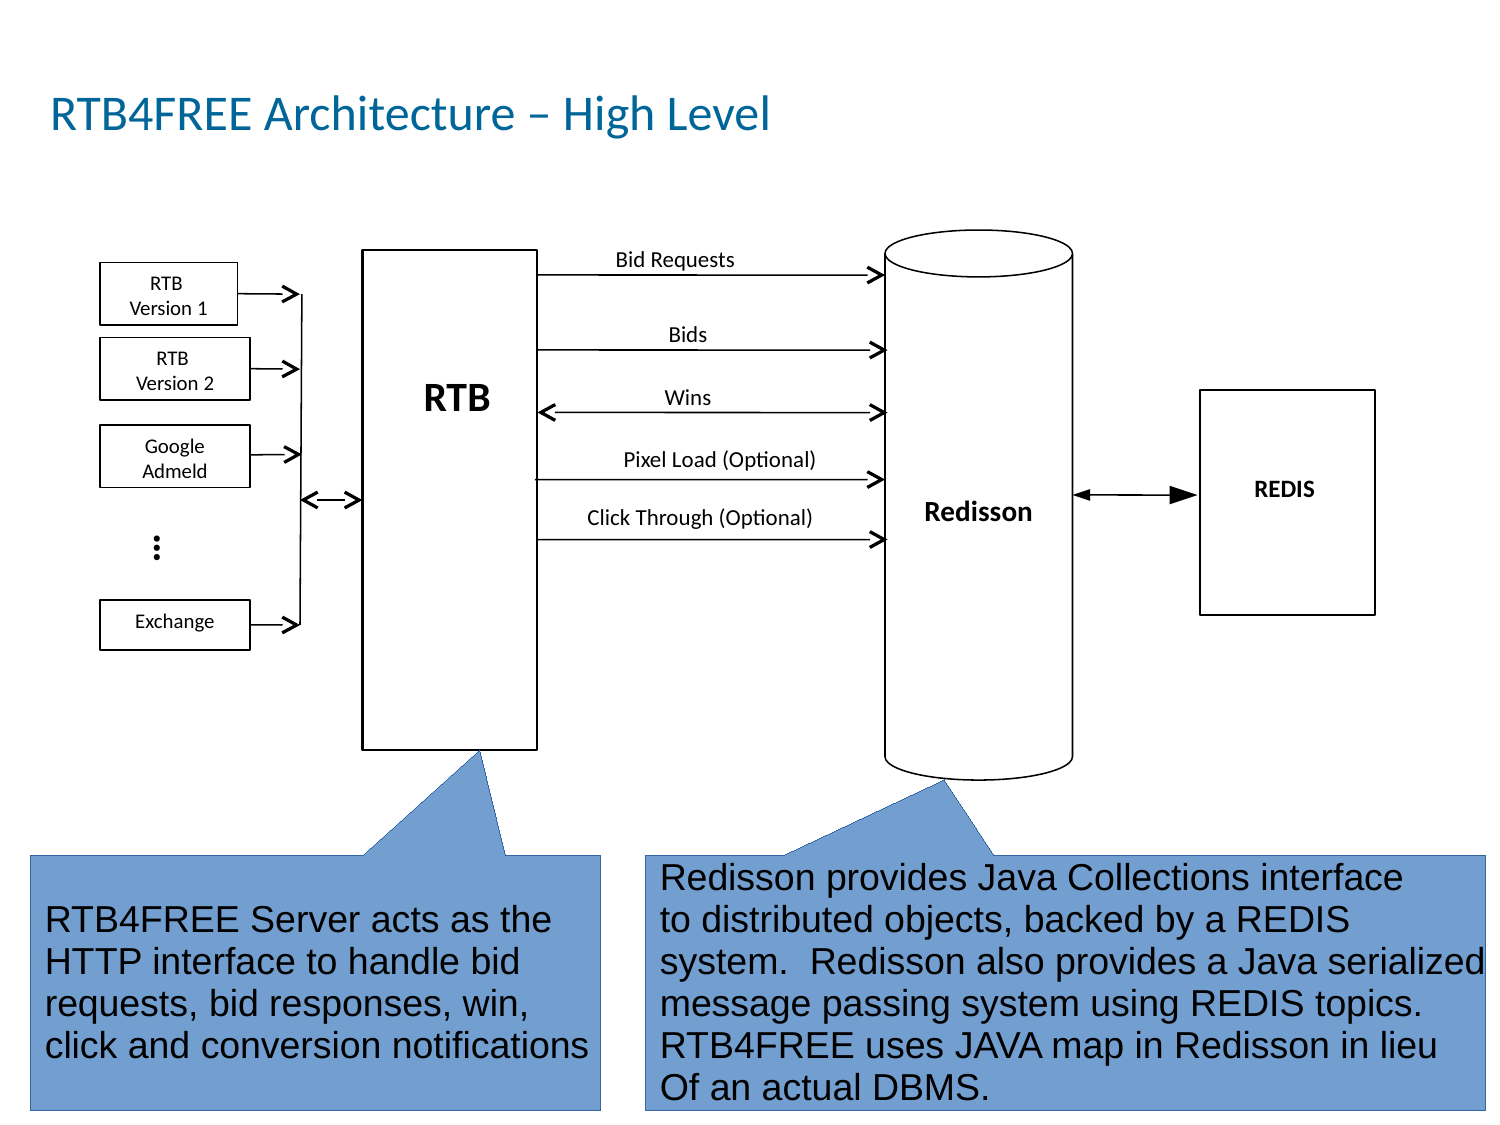

RTB4FREE Architecture – High Level
Redisson
Bid Requests
RTB
Version 1
Bids
RTB
Version 2
RTB
Wins
Google Admeld
Pixel Load (Optional)
REDIS
Click Through (Optional)
…
Exchange
RTB4FREE Server acts as the
HTTP interface to handle bid
requests, bid responses, win,
click and conversion notifications
Redisson provides Java Collections interface
to distributed objects, backed by a REDIS
system. Redisson also provides a Java serialized
message passing system using REDIS topics.
RTB4FREE uses JAVA map in Redisson in lieu
Of an actual DBMS.